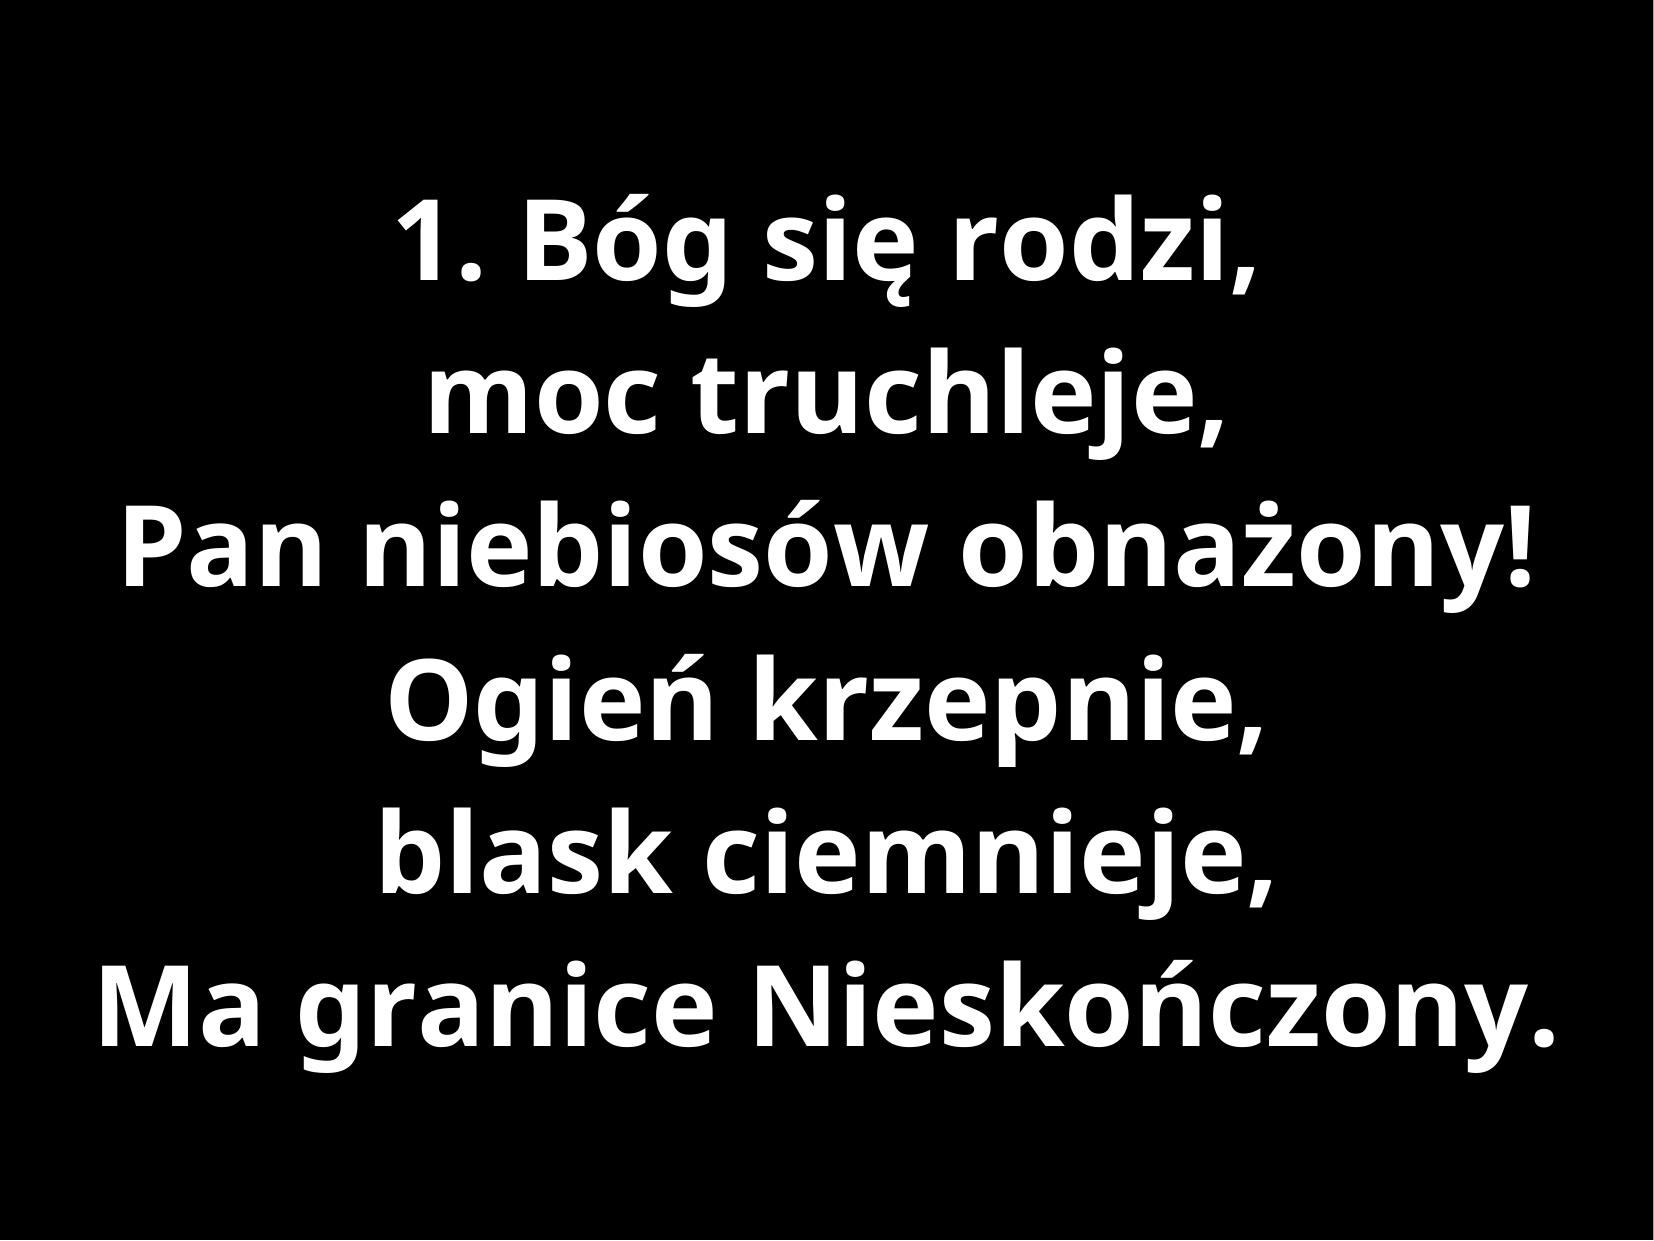

# 1. Bóg się rodzi, moc truchleje, Pan niebiosów obnażony! Ogień krzepnie, blask ciemnieje, Ma granice Nieskończony.